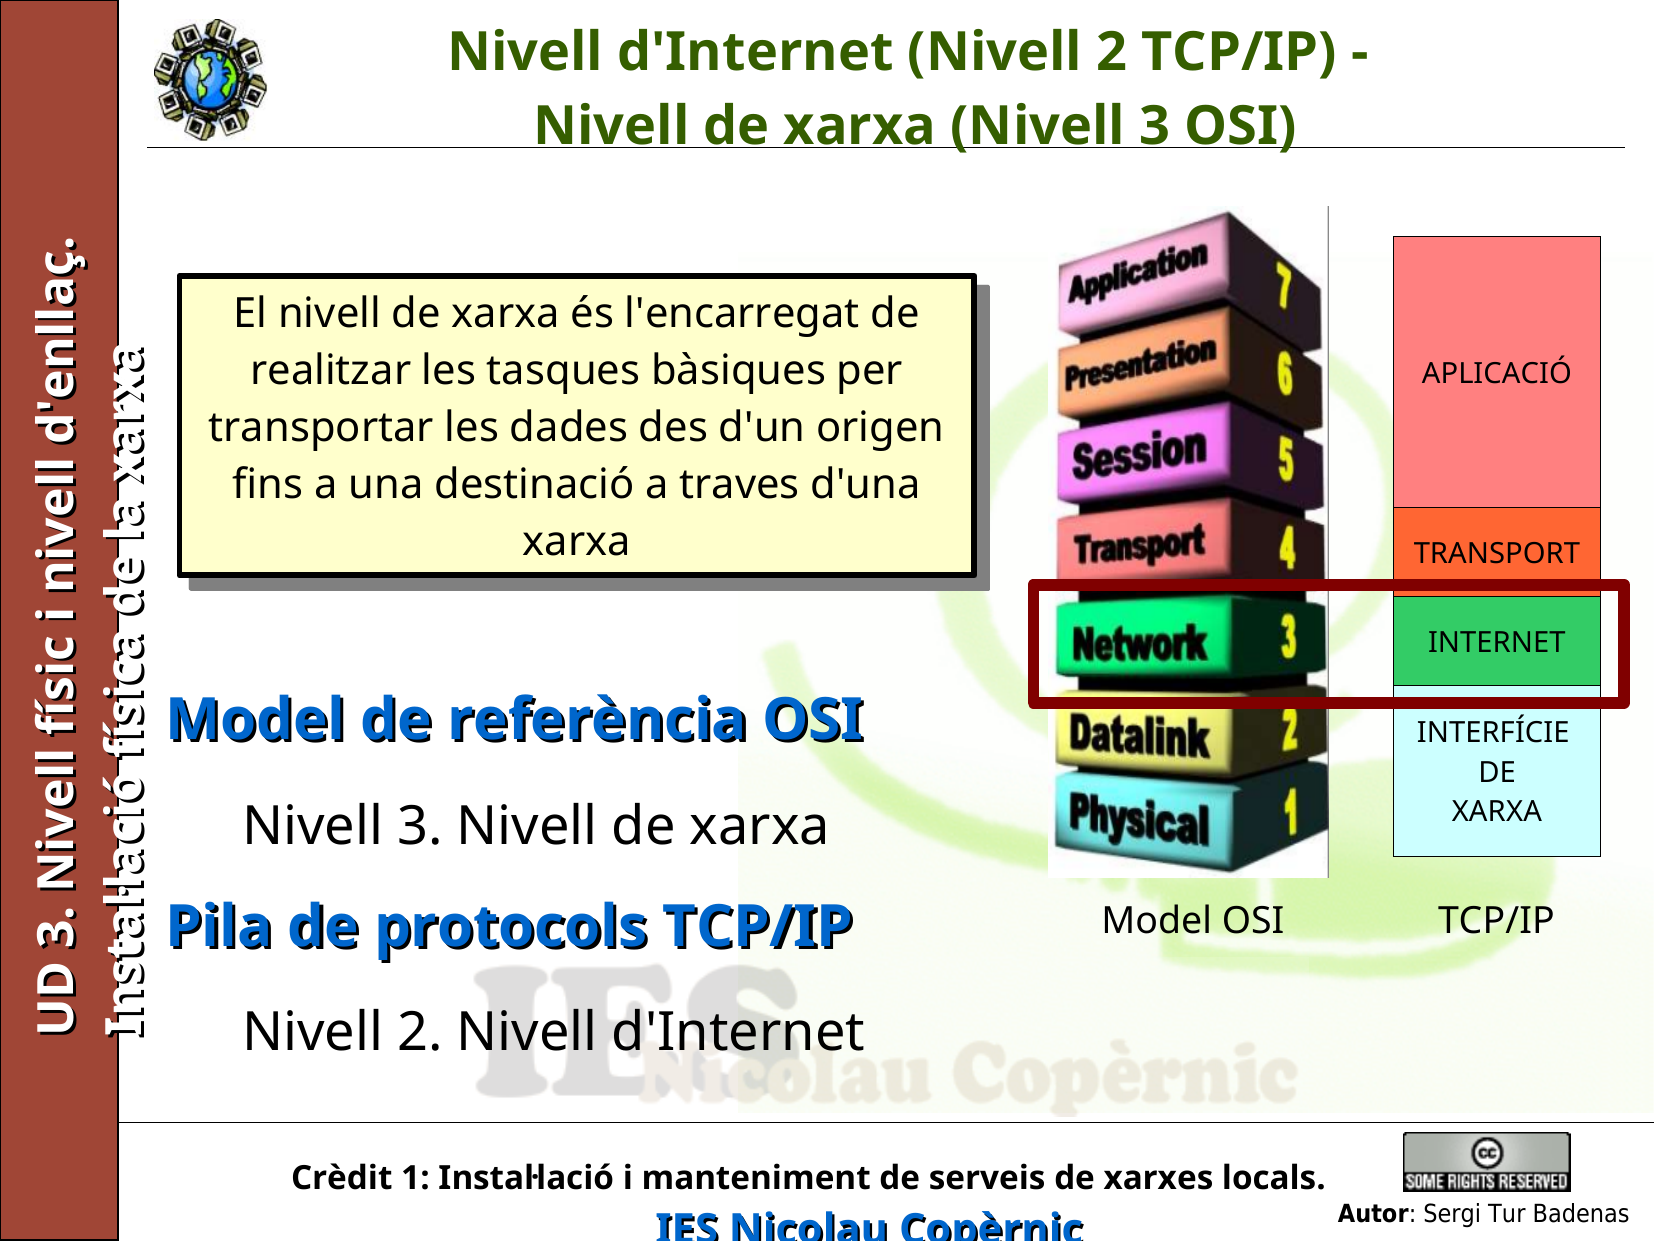

# Nivell d'Internet (Nivell 2 TCP/IP) - Nivell de xarxa (Nivell 3 OSI)
APLICACIÓ
Model de referència OSI
Nivell 3. Nivell de xarxa
Pila de protocols TCP/IP
Nivell 2. Nivell d'Internet
El nivell de xarxa és l'encarregat de realitzar les tasques bàsiques per transportar les dades des d'un origen fins a una destinació a traves d'una xarxa
TRANSPORT
INTERNET
INTERFÍCIE
DE
XARXA
Model OSI
TCP/IP